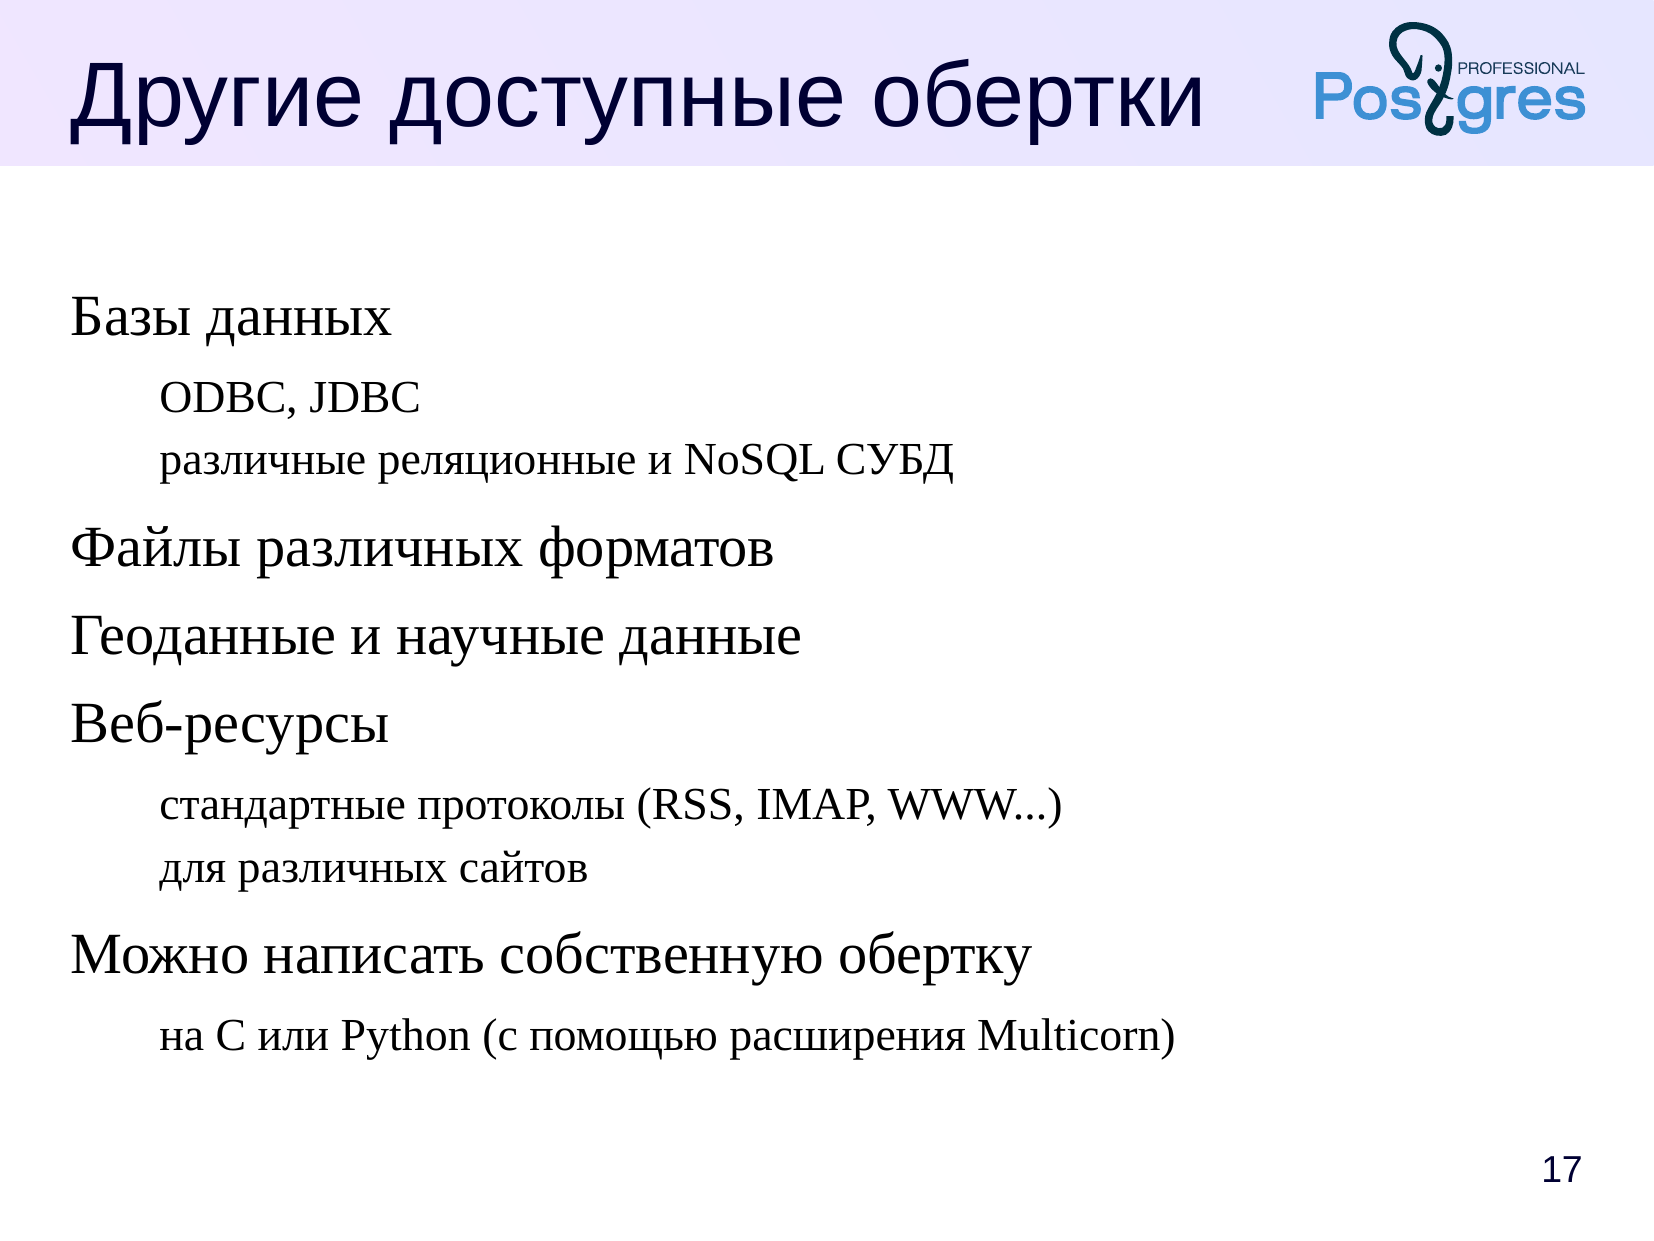

# Другие доступные обертки
Базы данных
ODBC, JDBC
различные реляционные и NoSQL СУБД
Файлы различных форматов
Геоданные и научные данные
Веб-ресурсы
стандартные протоколы (RSS, IMAP, WWW...)
для различных сайтов
Можно написать собственную обертку
на C или Python (с помощью расширения Multicorn)